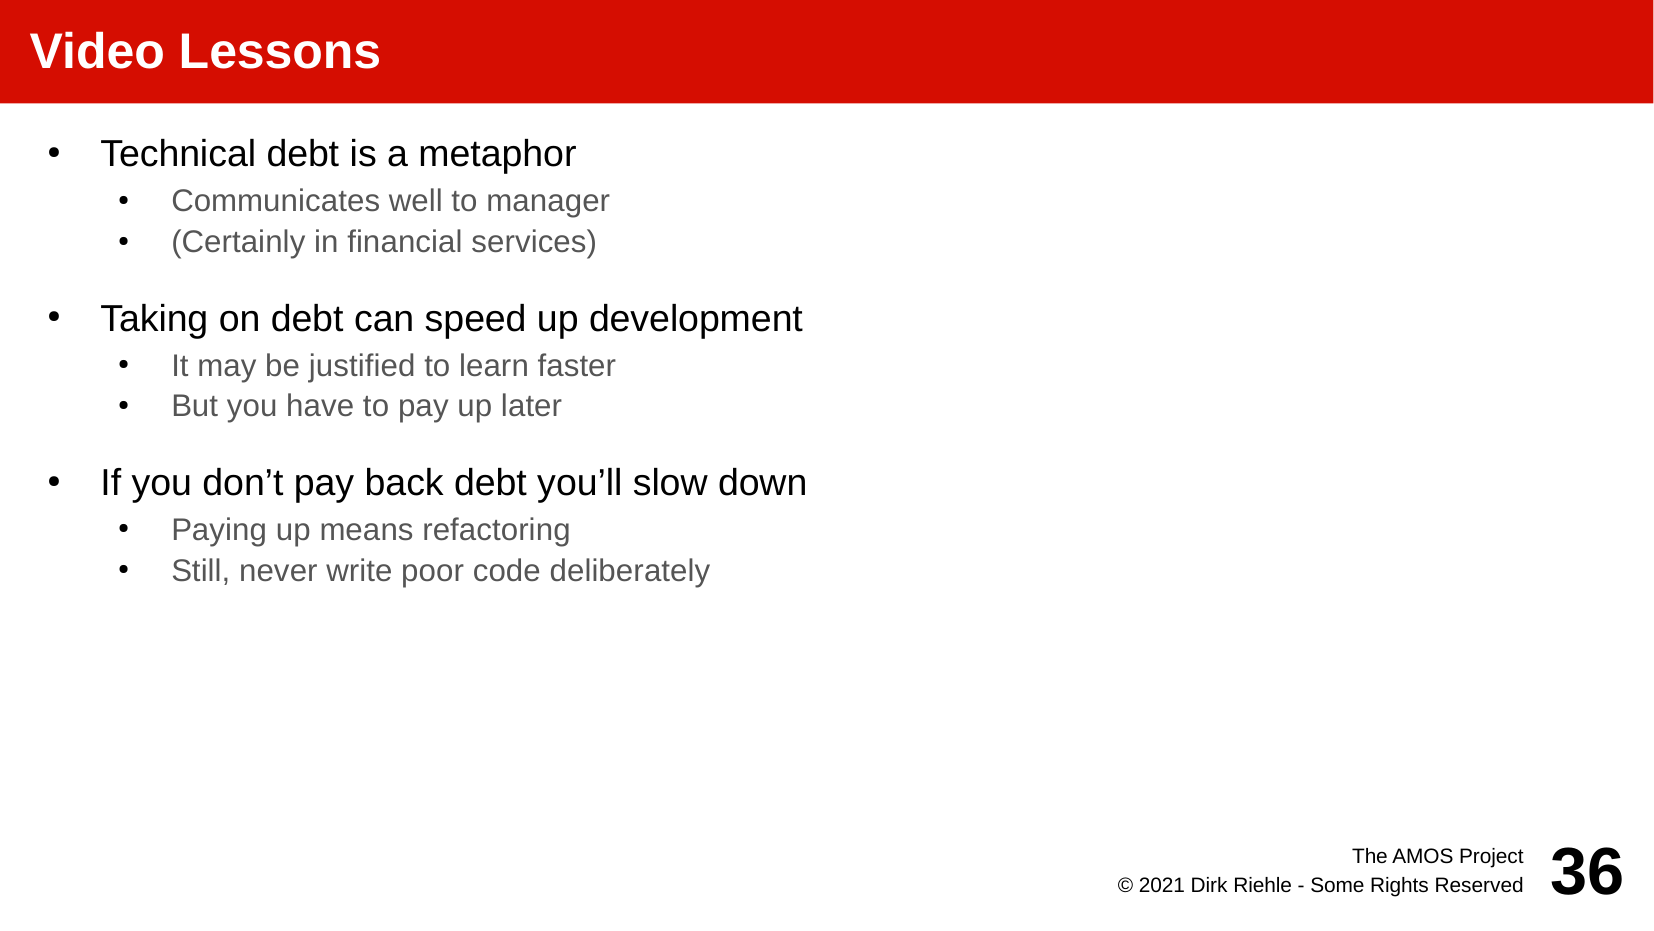

# Video Lessons
Technical debt is a metaphor
Communicates well to manager
(Certainly in financial services)
Taking on debt can speed up development
It may be justified to learn faster
But you have to pay up later
If you don’t pay back debt you’ll slow down
Paying up means refactoring
Still, never write poor code deliberately
The AMOS Project
36
© 2021 Dirk Riehle - Some Rights Reserved